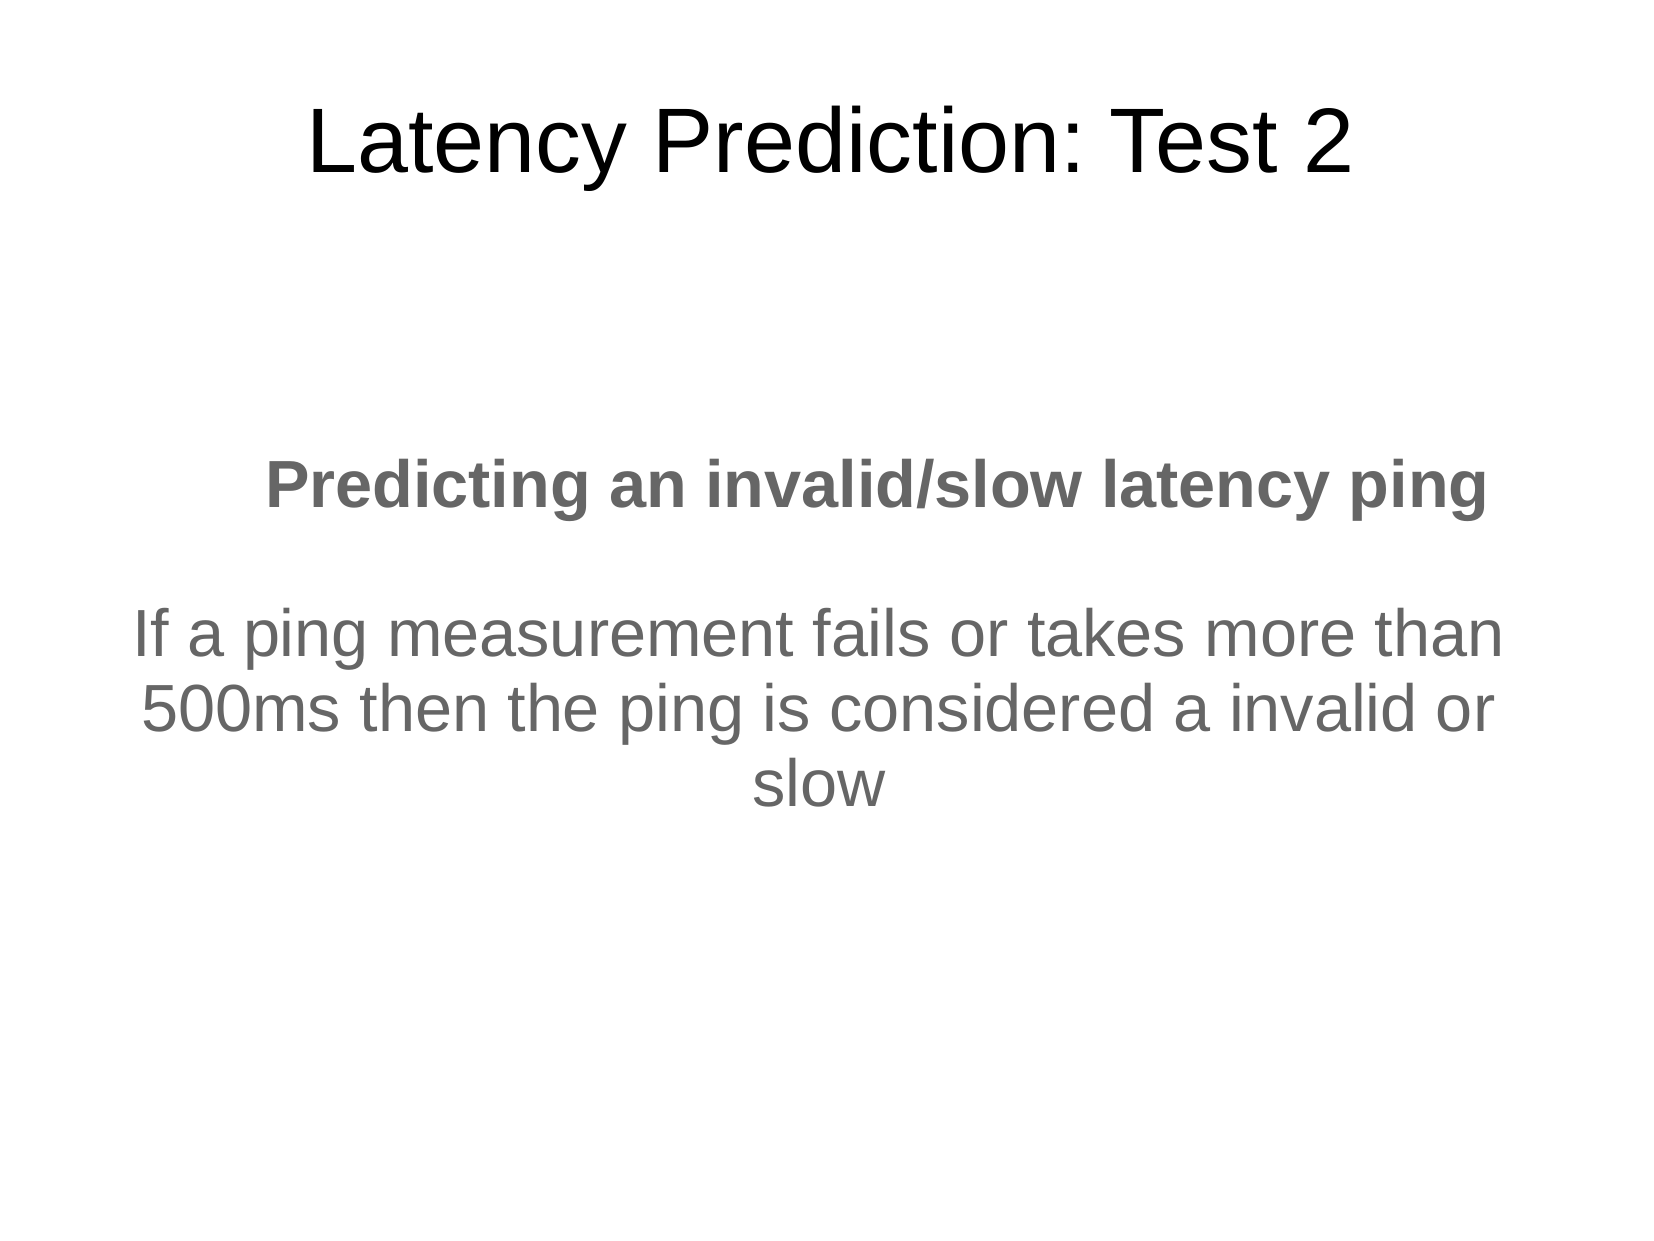

# Latency Prediction: Test 2
Predicting an invalid/slow latency ping
If a ping measurement fails or takes more than 500ms then the ping is considered a invalid or slow